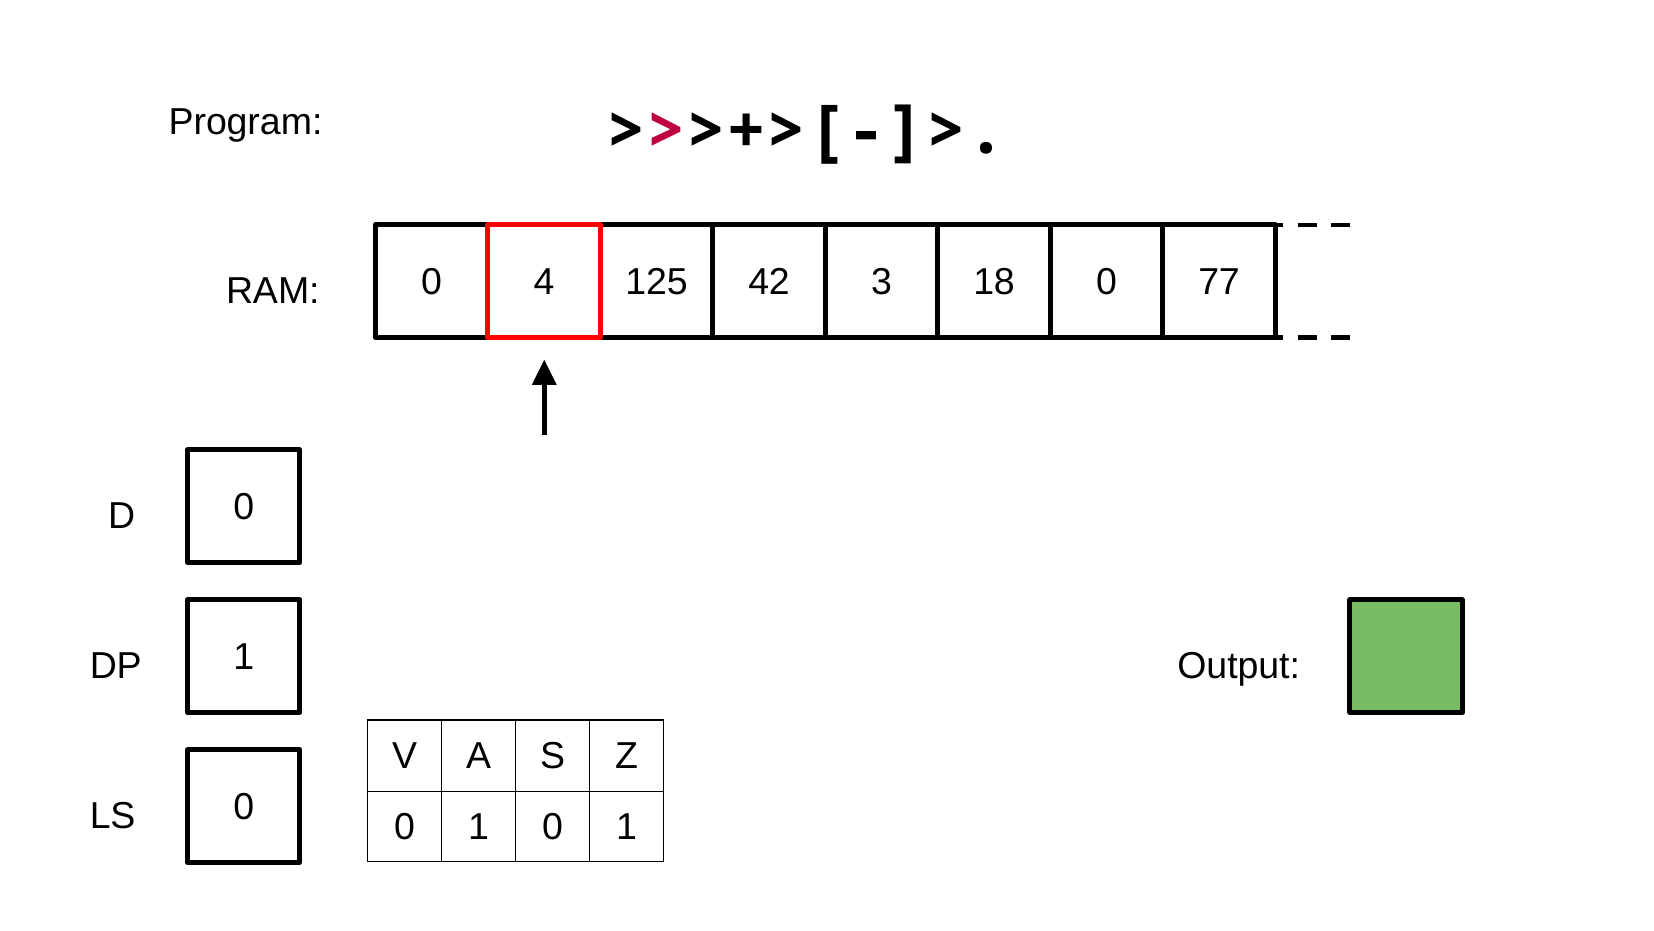

>>>+>[-]>.
Program:
0
4
125
42
3
18
0
77
RAM:
0
D
1
DP
Output:
| V | A | S | Z |
| --- | --- | --- | --- |
| 0 | 1 | 0 | 1 |
0
LS